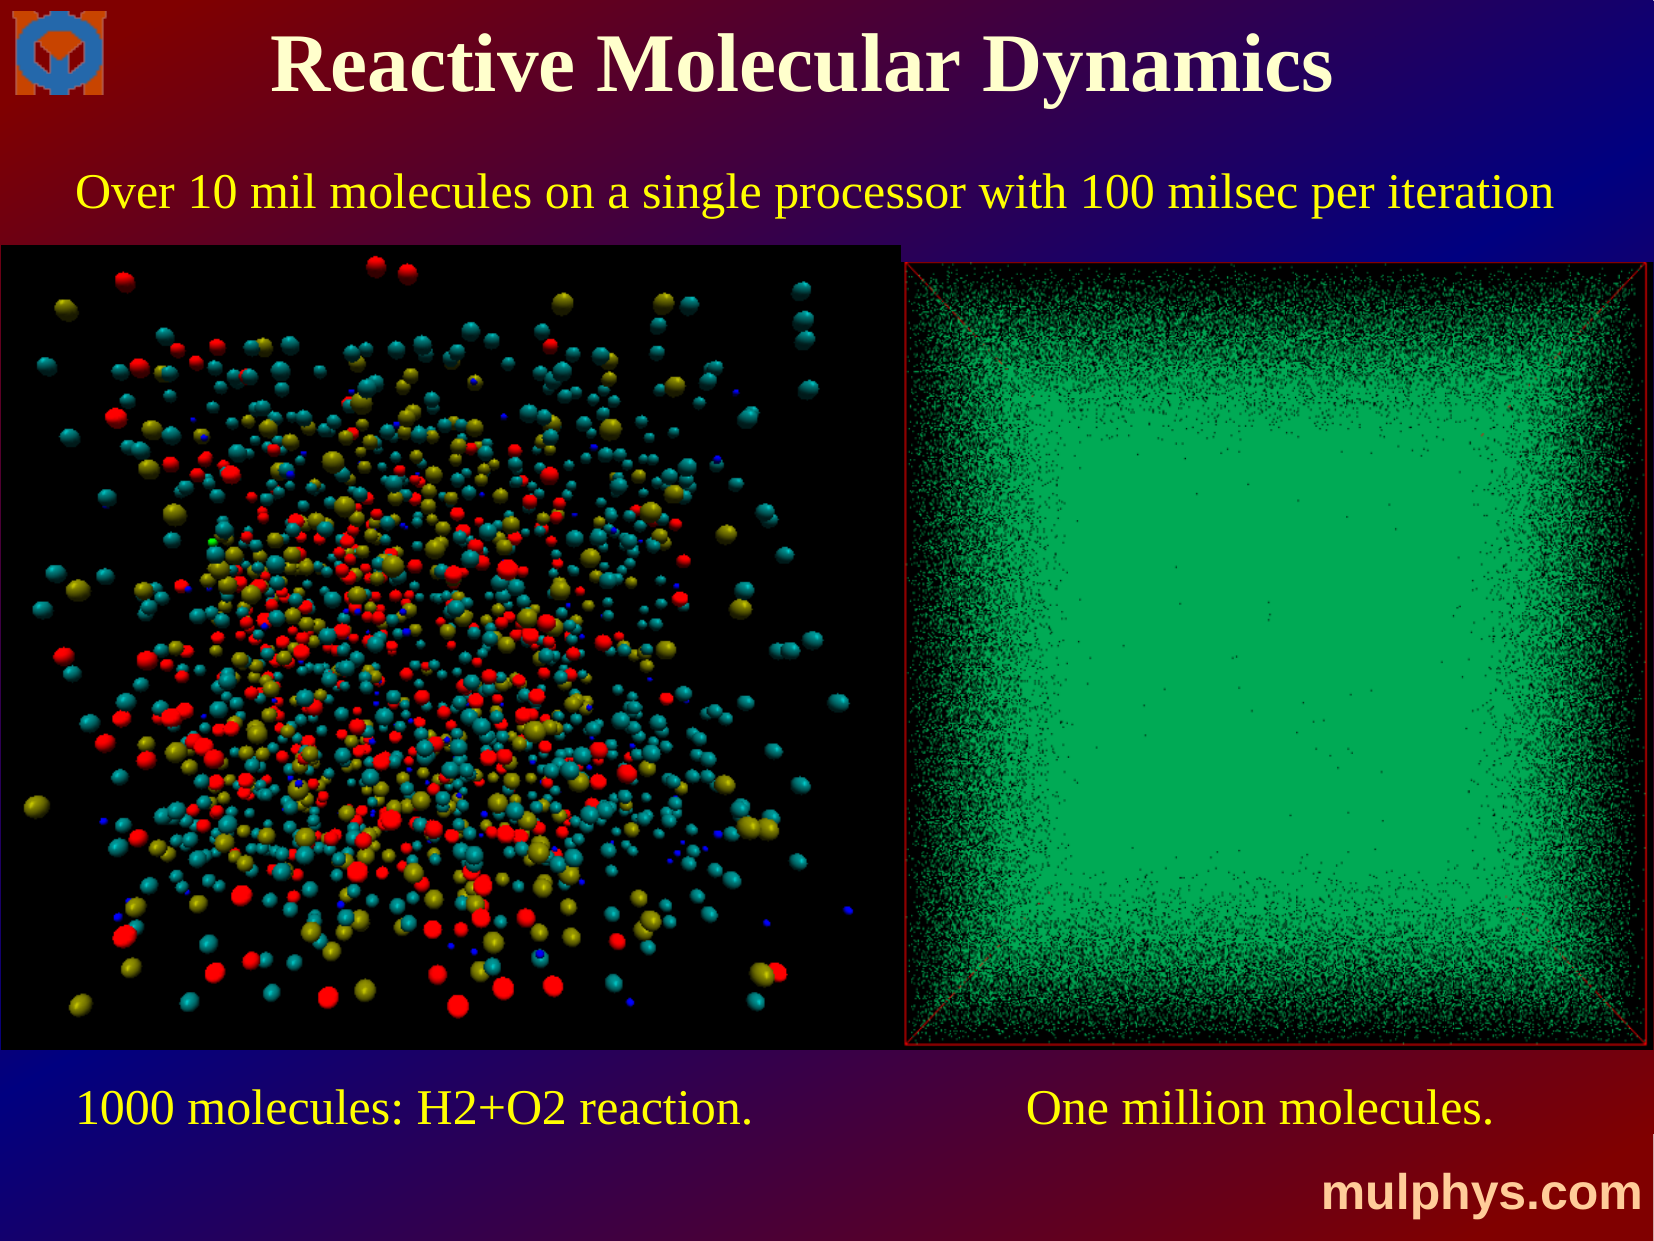

Reactive Molecular Dynamics
Over 10 mil molecules on a single processor with 100 milsec per iteration
1000 molecules: H2+O2 reaction.
One million molecules.
mulphys.com